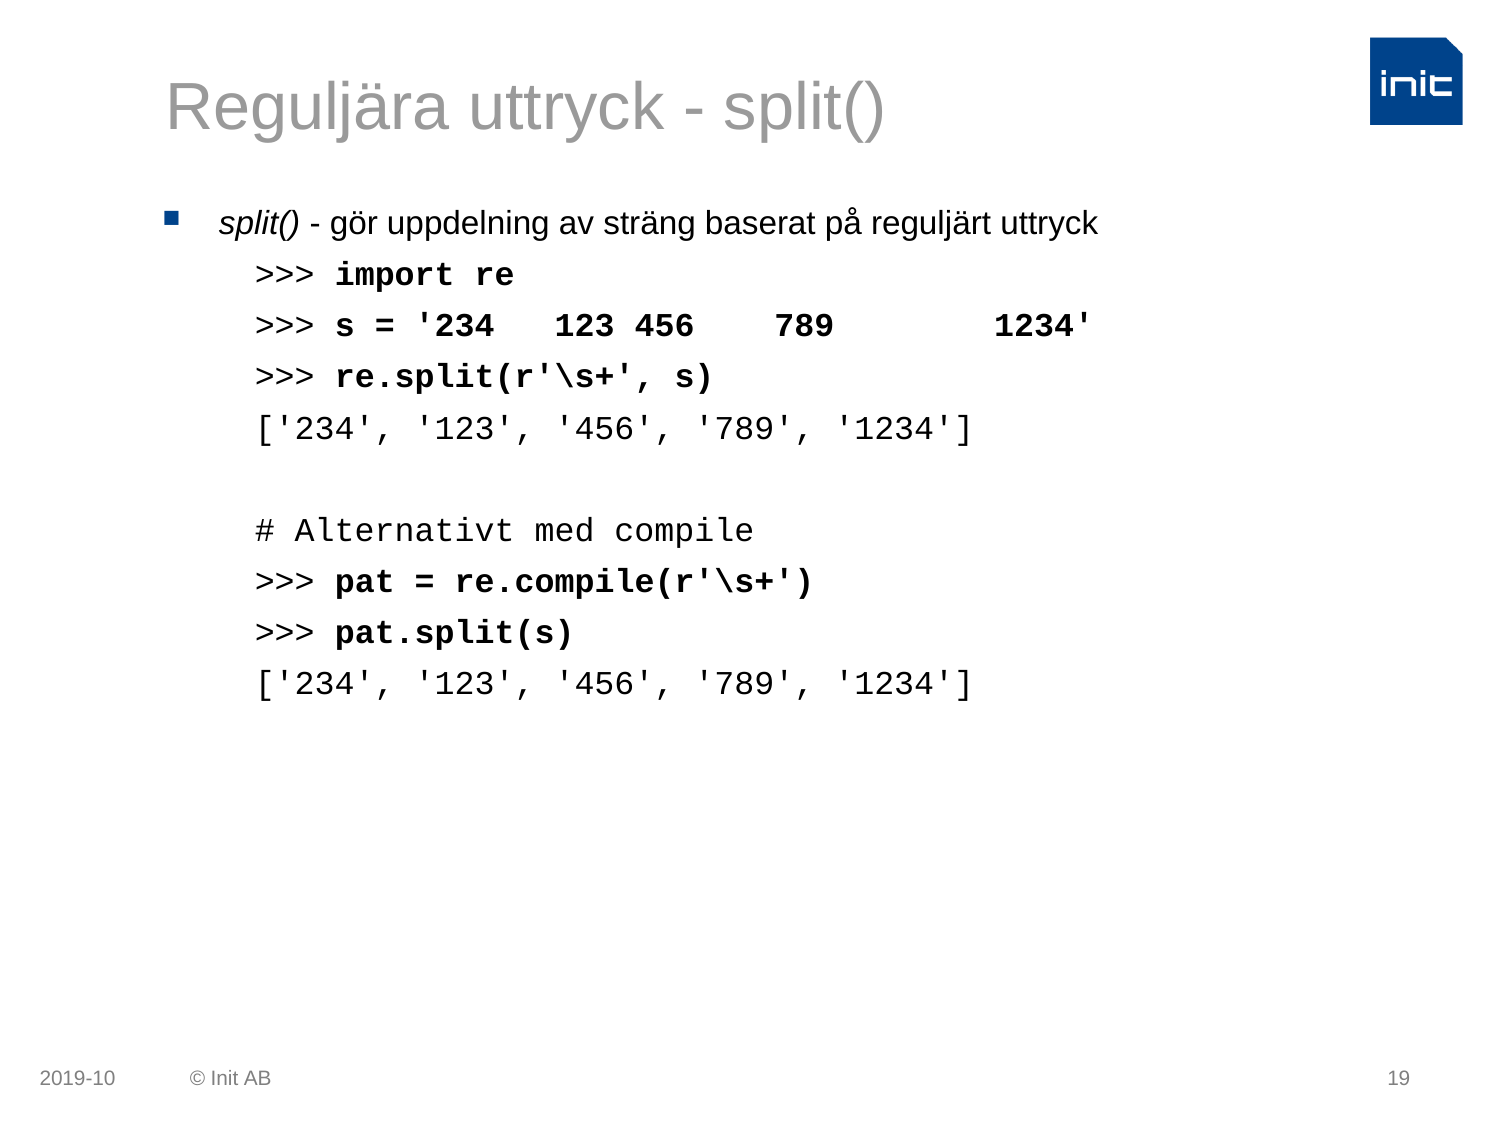

Reguljära uttryck - split()
split() - gör uppdelning av sträng baserat på reguljärt uttryck
>>> import re
>>> s = '234 123 456 789 1234'
>>> re.split(r'\s+', s)
['234', '123', '456', '789', '1234']
# Alternativt med compile
>>> pat = re.compile(r'\s+')
>>> pat.split(s)
['234', '123', '456', '789', '1234']
2019-10
© Init AB